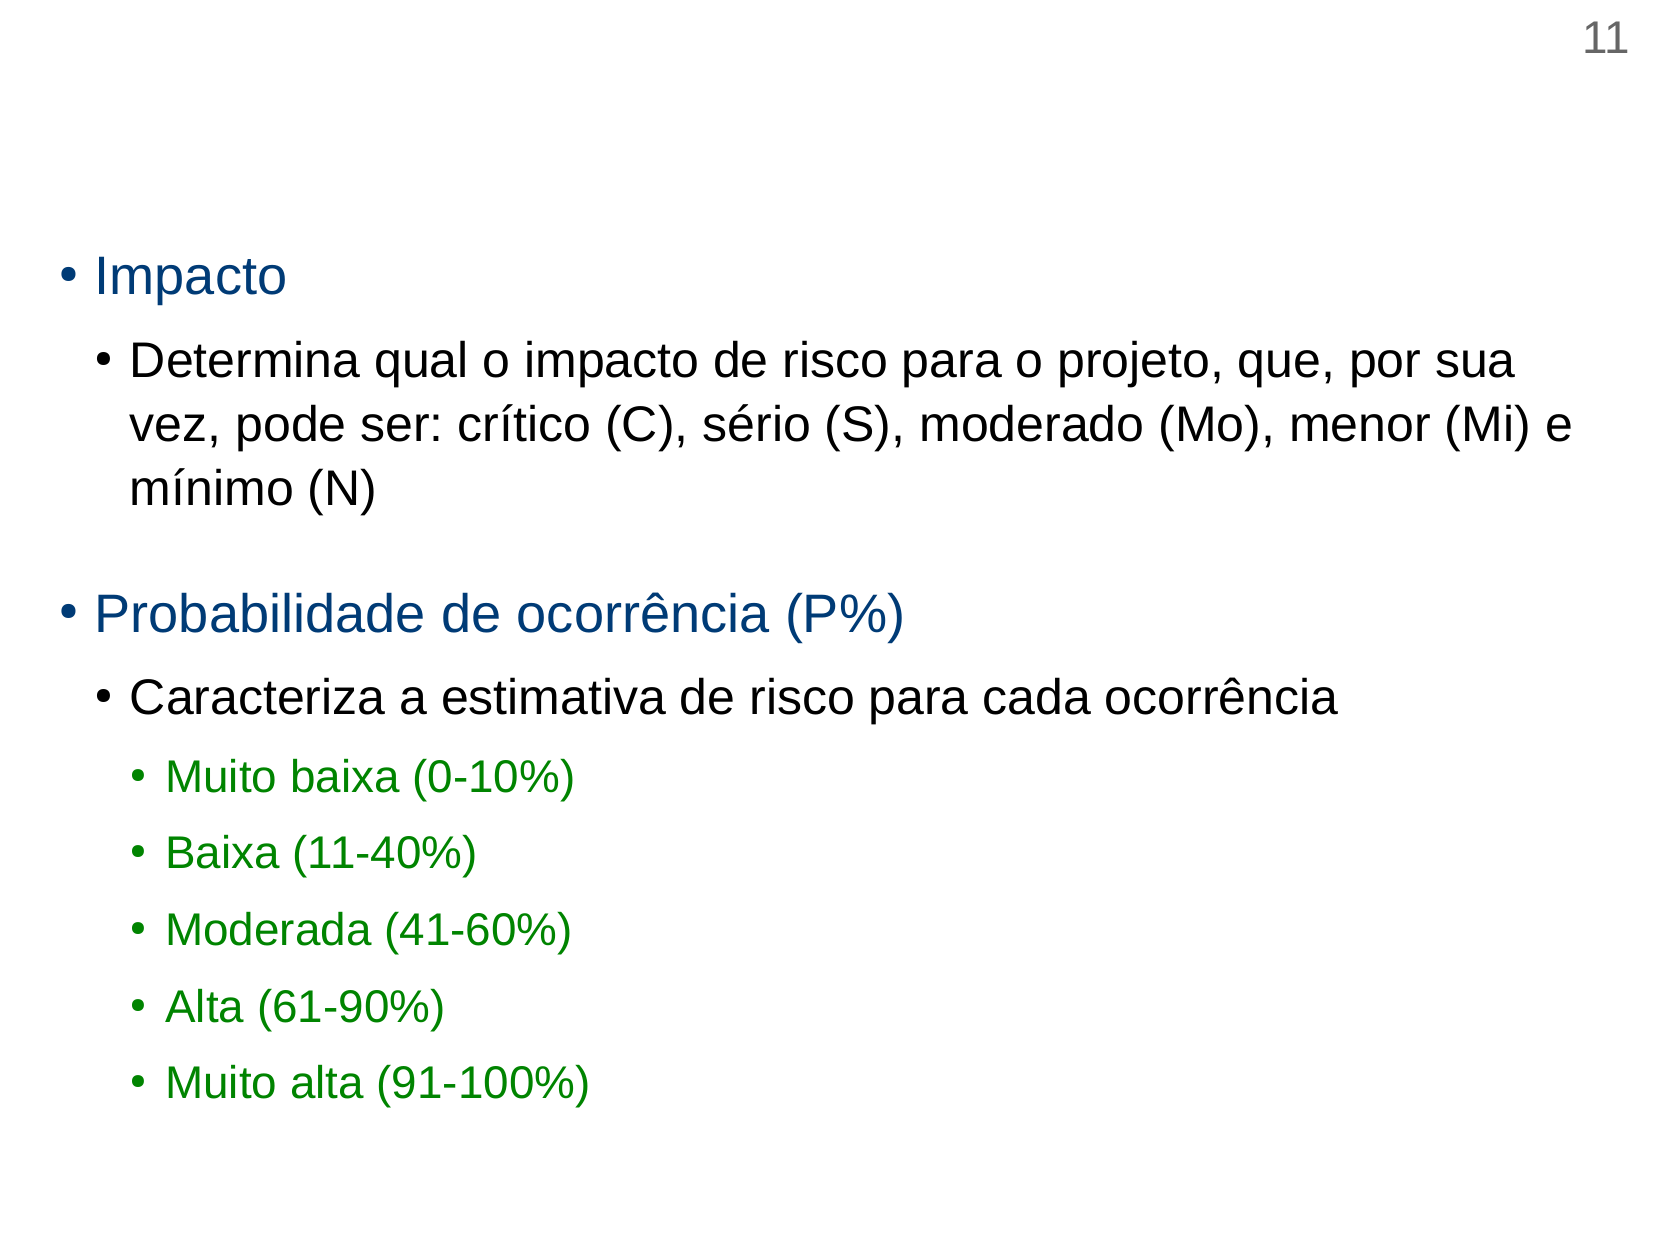

11
#
Impacto
Determina qual o impacto de risco para o projeto, que, por sua vez, pode ser: crítico (C), sério (S), moderado (Mo), menor (Mi) e mínimo (N)
Probabilidade de ocorrência (P%)
Caracteriza a estimativa de risco para cada ocorrência
Muito baixa (0-10%)
Baixa (11-40%)
Moderada (41-60%)
Alta (61-90%)
Muito alta (91-100%)